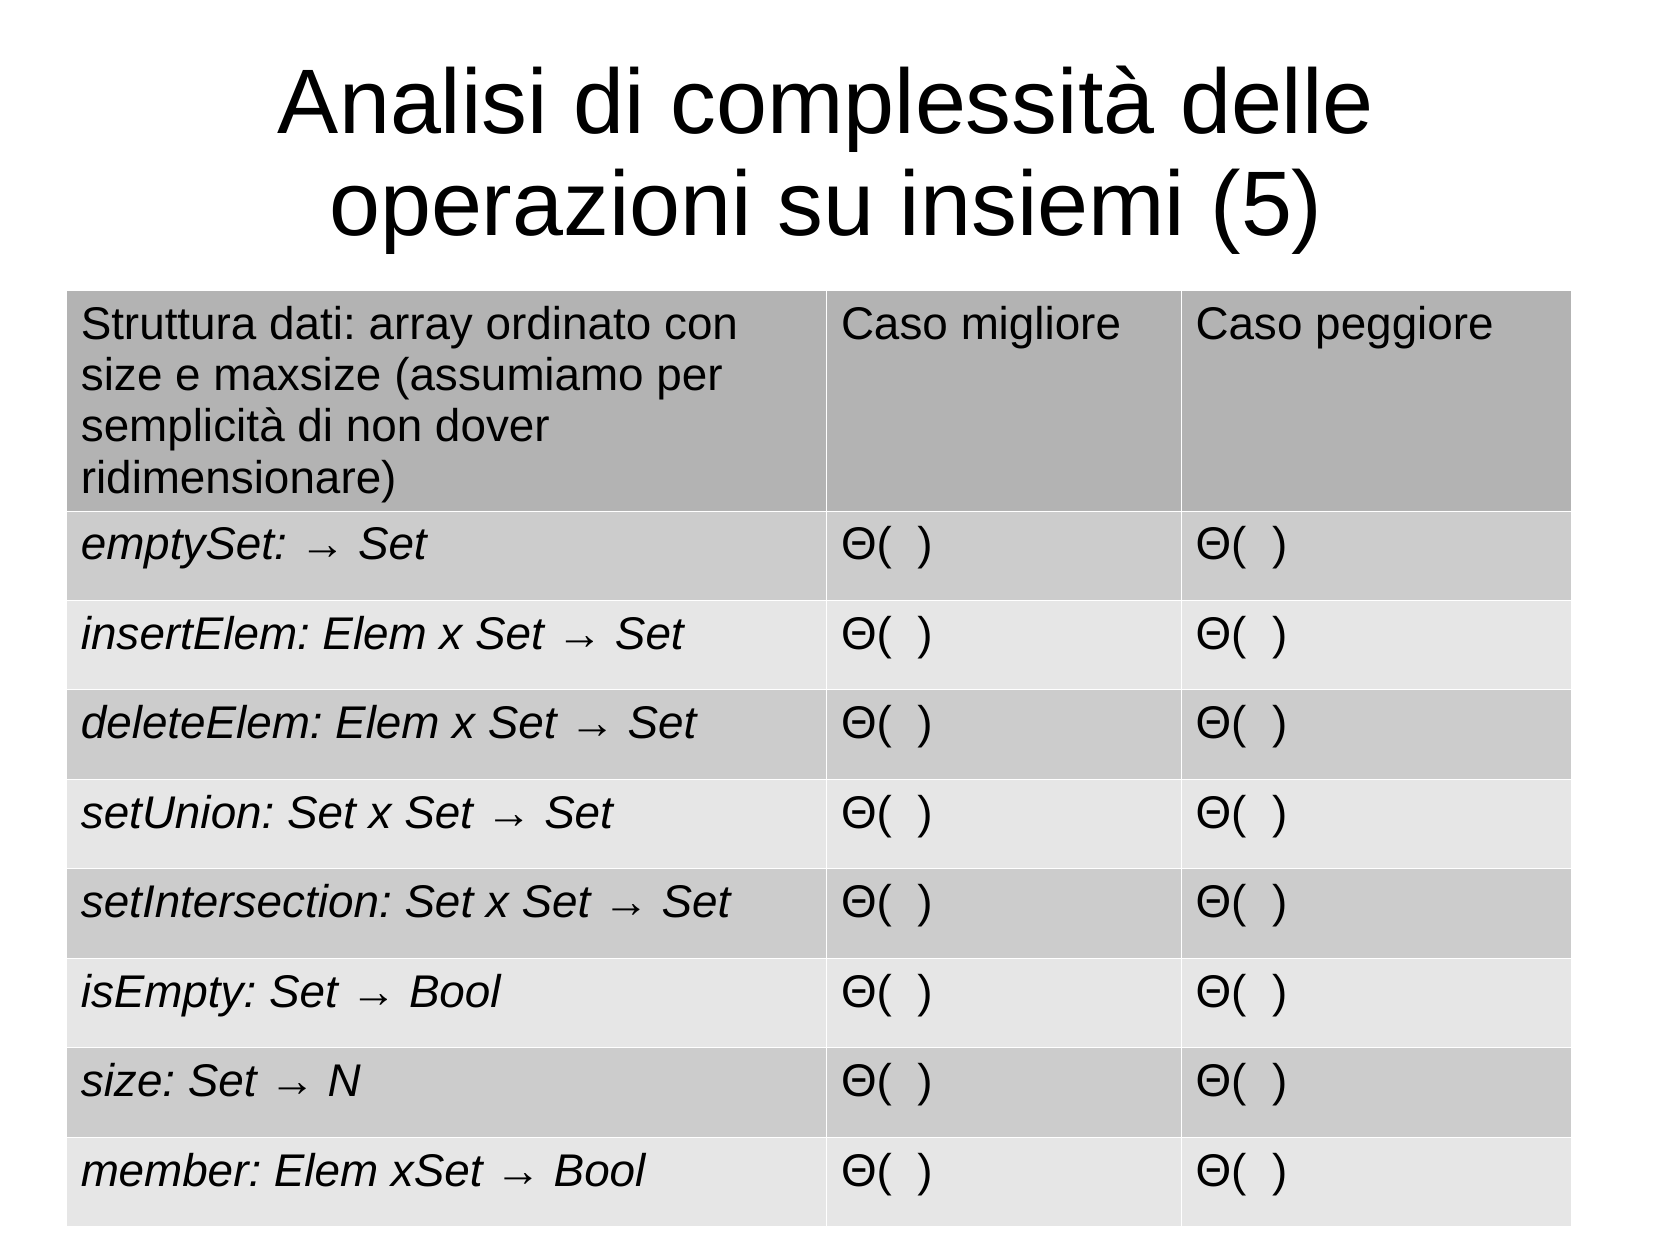

# Analisi di complessità delle operazioni su insiemi (5)
| Struttura dati: array ordinato con size e maxsize (assumiamo per semplicità di non dover ridimensionare) | Caso migliore | Caso peggiore |
| --- | --- | --- |
| emptySet: → Set | Θ( ) | Θ( ) |
| insertElem: Elem x Set → Set | Θ( ) | Θ( ) |
| deleteElem: Elem x Set → Set | Θ( ) | Θ( ) |
| setUnion: Set x Set → Set | Θ( ) | Θ( ) |
| setIntersection: Set x Set → Set | Θ( ) | Θ( ) |
| isEmpty: Set → Bool | Θ( ) | Θ( ) |
| size: Set → N | Θ( ) | Θ( ) |
| member: Elem xSet → Bool | Θ( ) | Θ( ) |